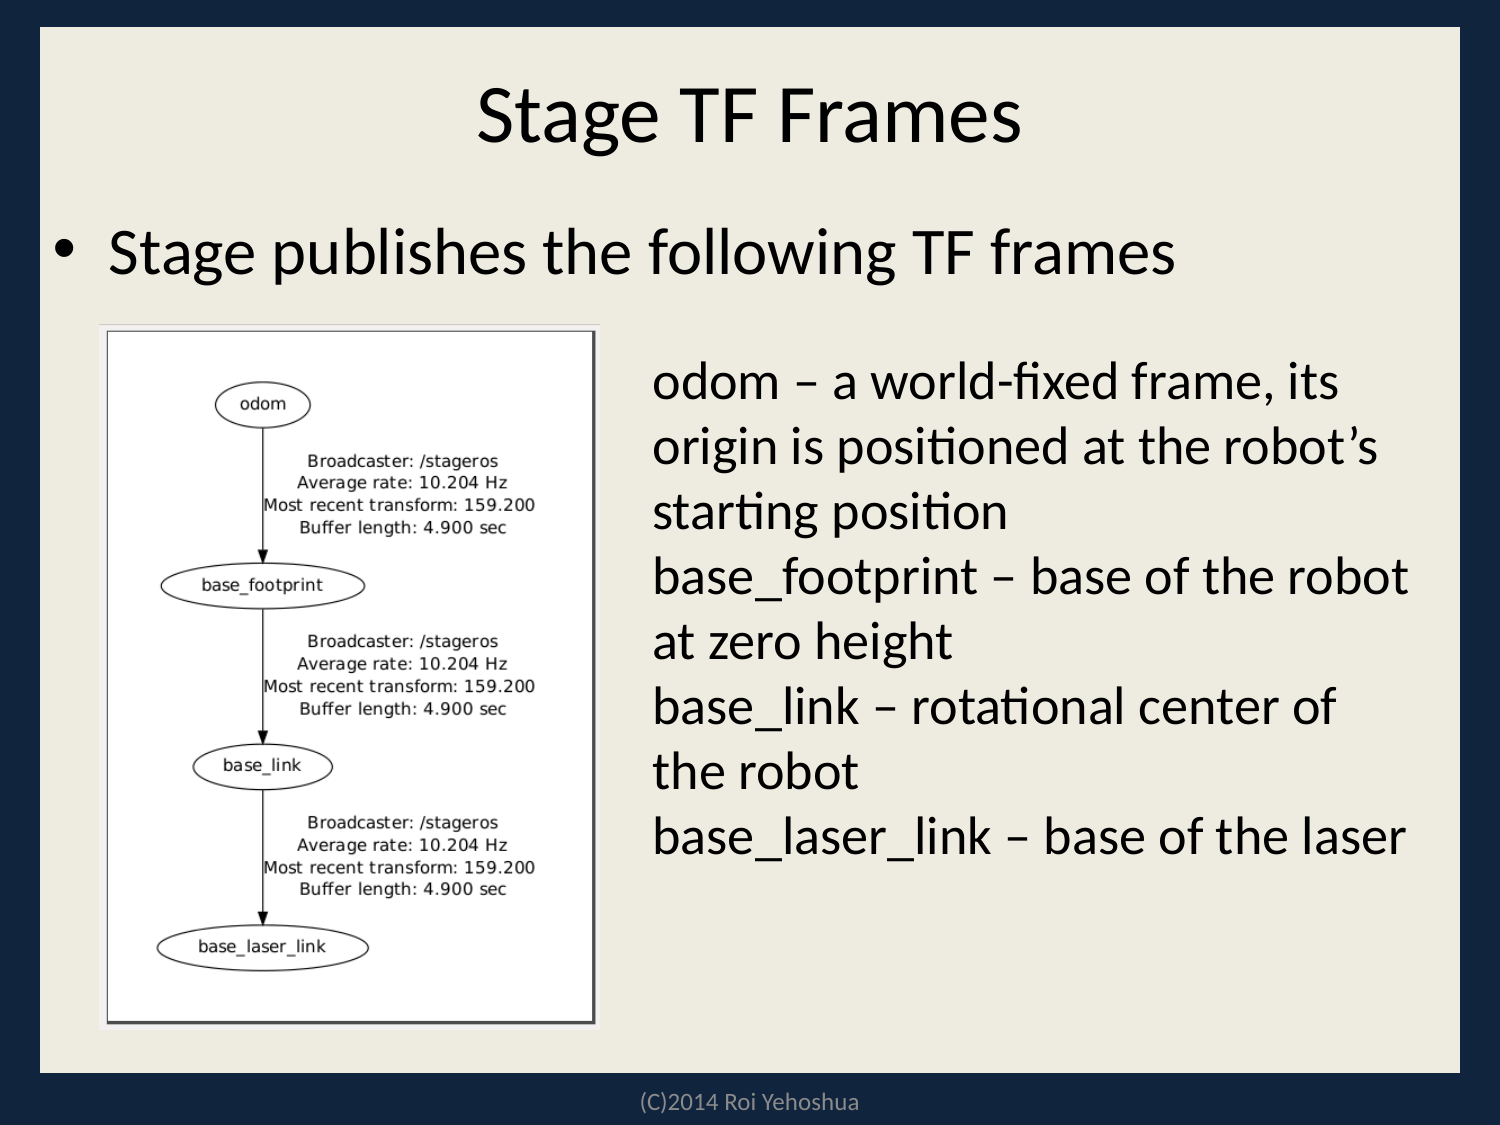

# Stage TF Frames
Stage publishes the following TF frames
odom – a world-fixed frame, its origin is positioned at the robot’s starting position
base_footprint – base of the robot at zero height
base_link – rotational center of the robot
base_laser_link – base of the laser
(C)2014 Roi Yehoshua